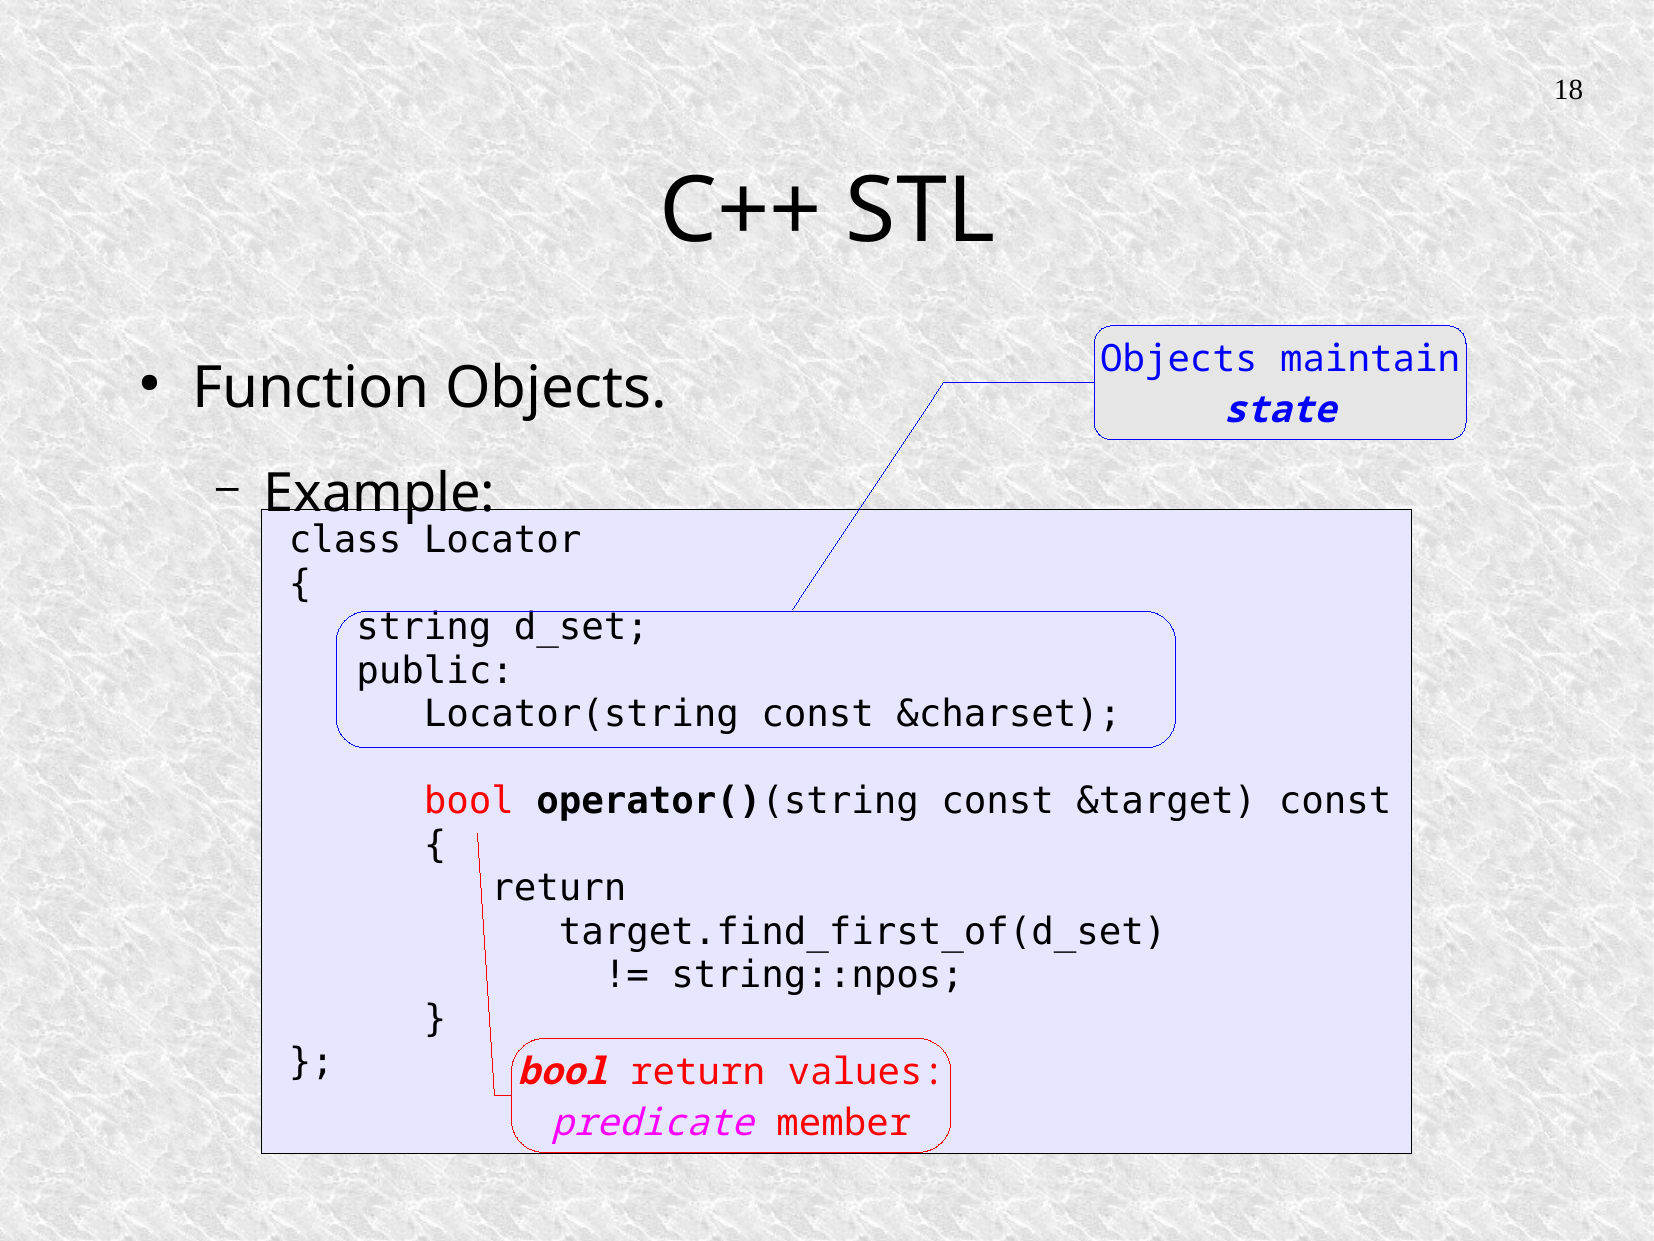

18
# C++ STL
Function Objects.
Example:
class Locator
{
 string d_set;
 public:
 Locator(string const &charset);
 bool operator()(string const &target) const
 {
 return
 target.find_first_of(d_set)
 != string::npos;
 }
};